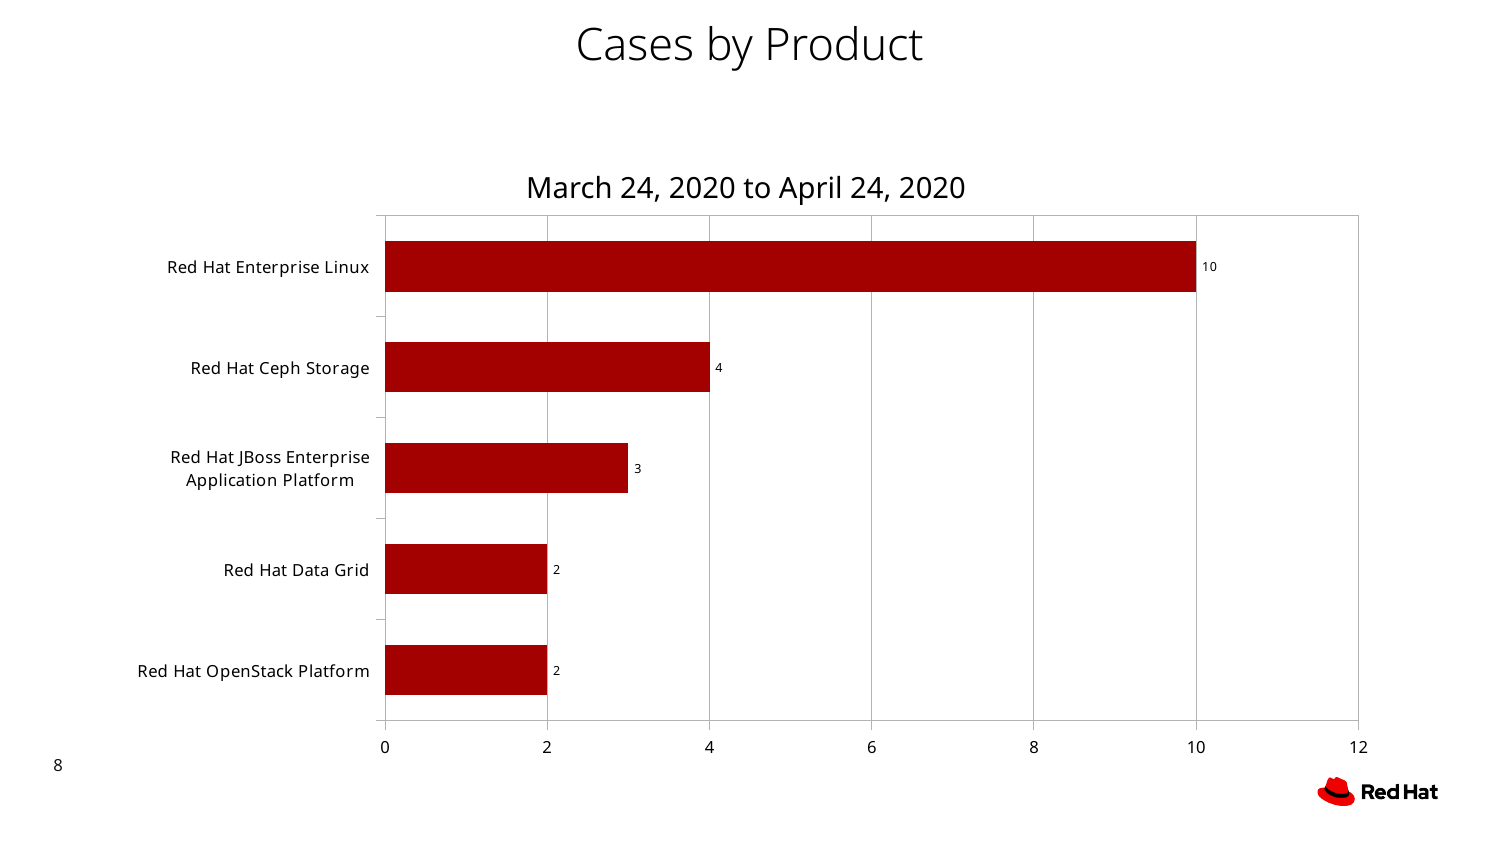

# Cases by Product
March 24, 2020 to April 24, 2020
### Chart
| Category | Case Count |
|---|---|
| Red Hat OpenStack Platform | 2.0 |
| Red Hat Data Grid | 2.0 |
| Red Hat JBoss Enterprise Application Platform | 3.0 |
| Red Hat Ceph Storage | 4.0 |
| Red Hat Enterprise Linux | 10.0 |8